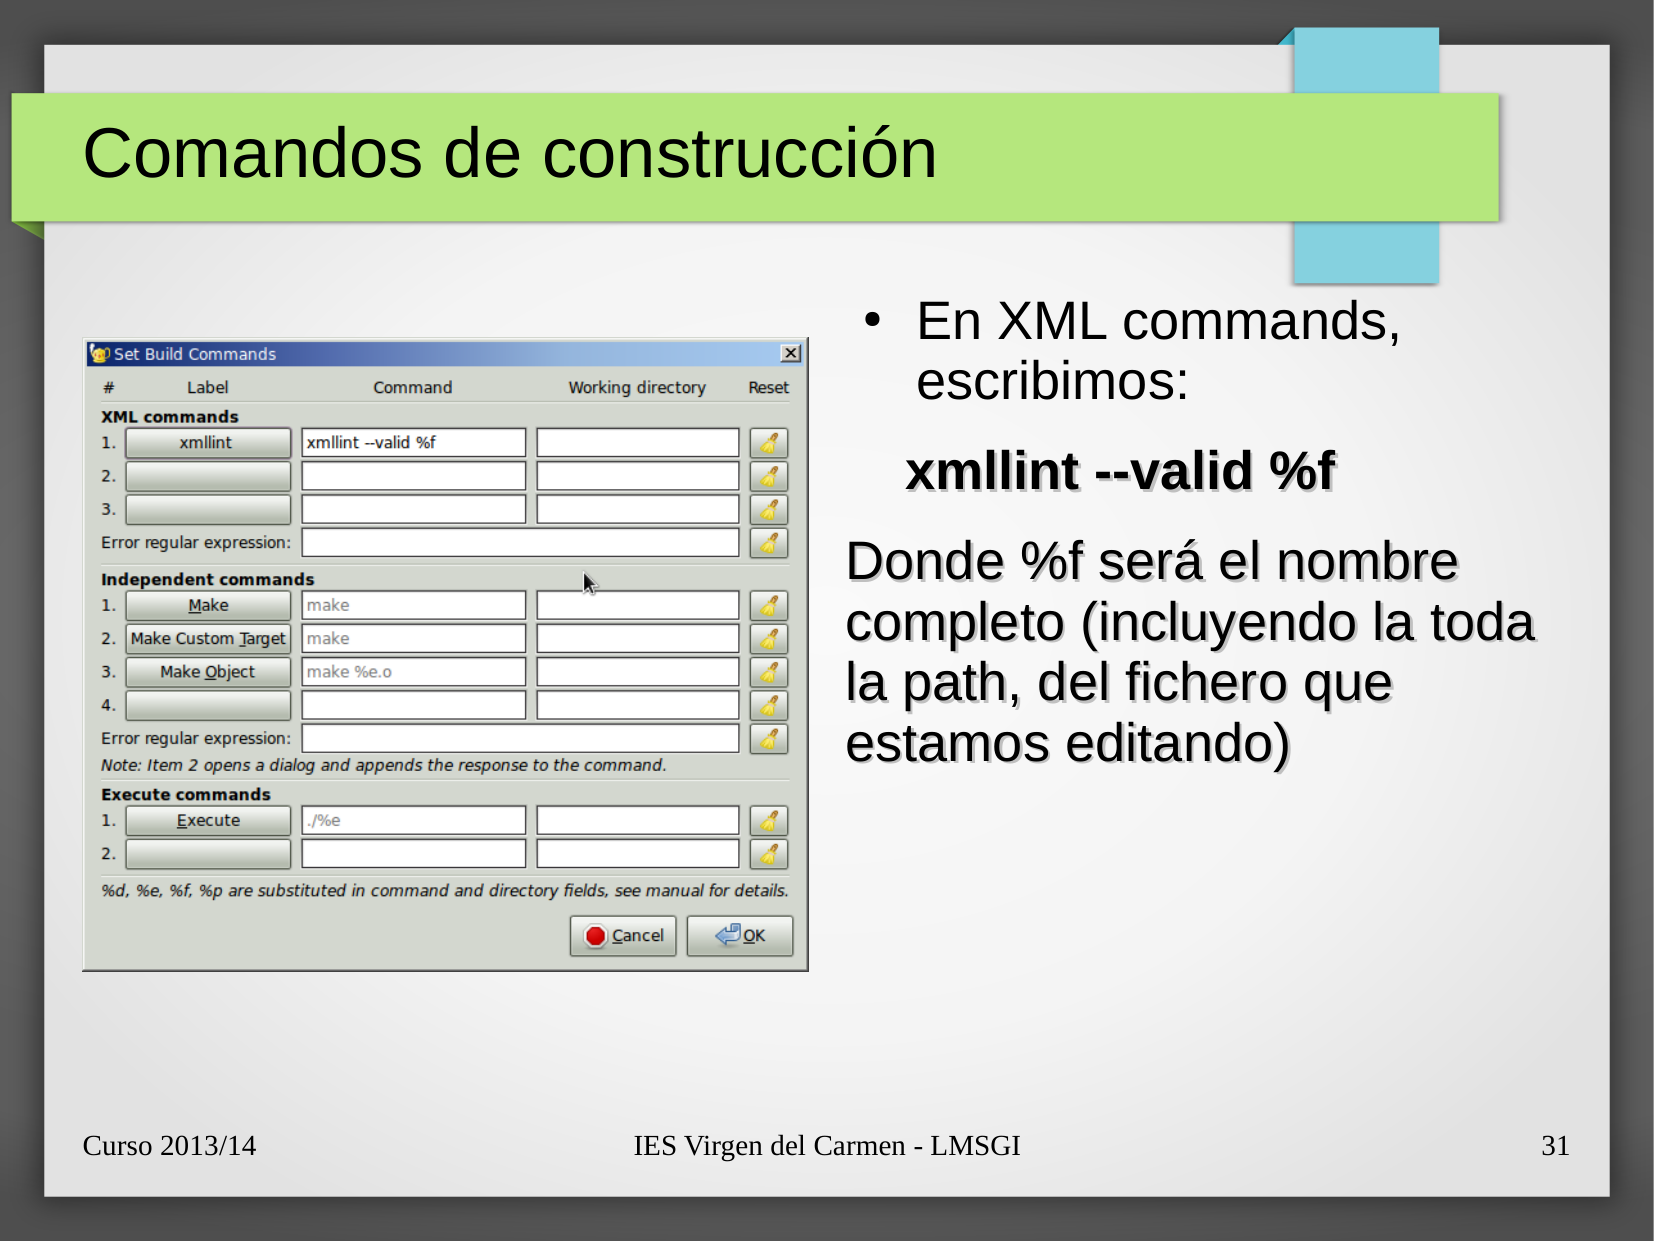

# Comandos de construcción
En XML commands, escribimos:
 xmllint --valid %f
Donde %f será el nombre completo (incluyendo la toda la path, del fichero que estamos editando)
Curso 2013/14
IES Virgen del Carmen - LMSGI
31